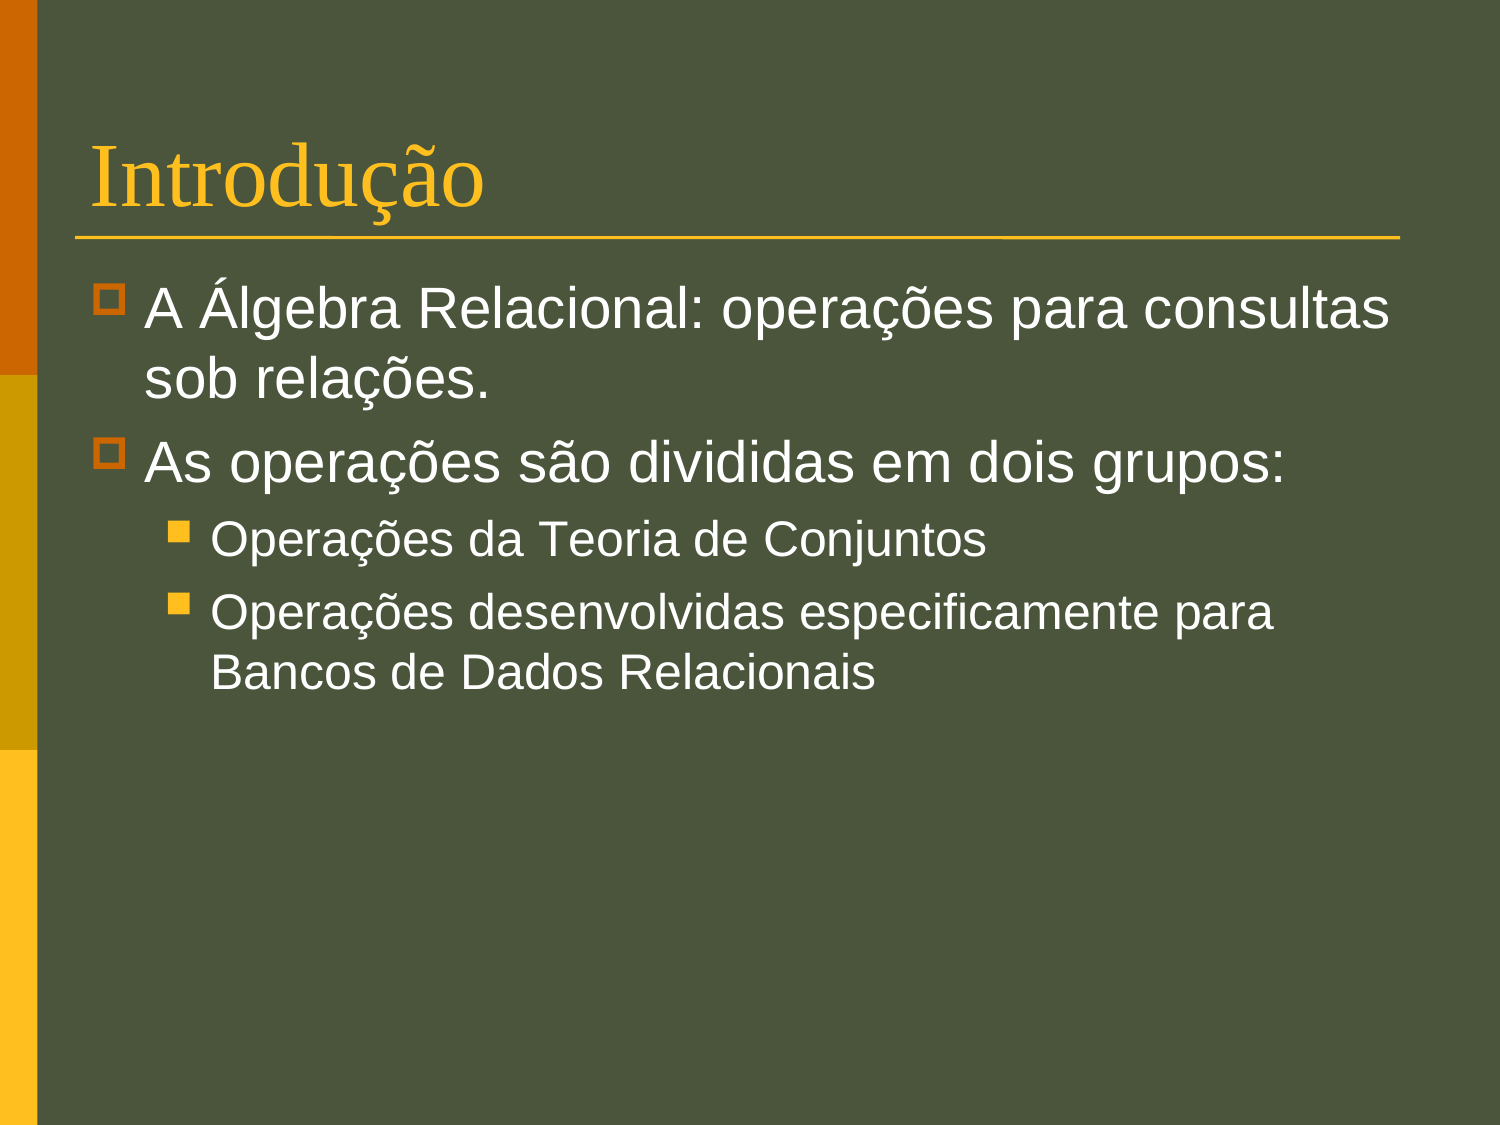

# Introdução
A Álgebra Relacional: operações para consultas sob relações.
As operações são divididas em dois grupos:
Operações da Teoria de Conjuntos
Operações desenvolvidas especificamente para Bancos de Dados Relacionais